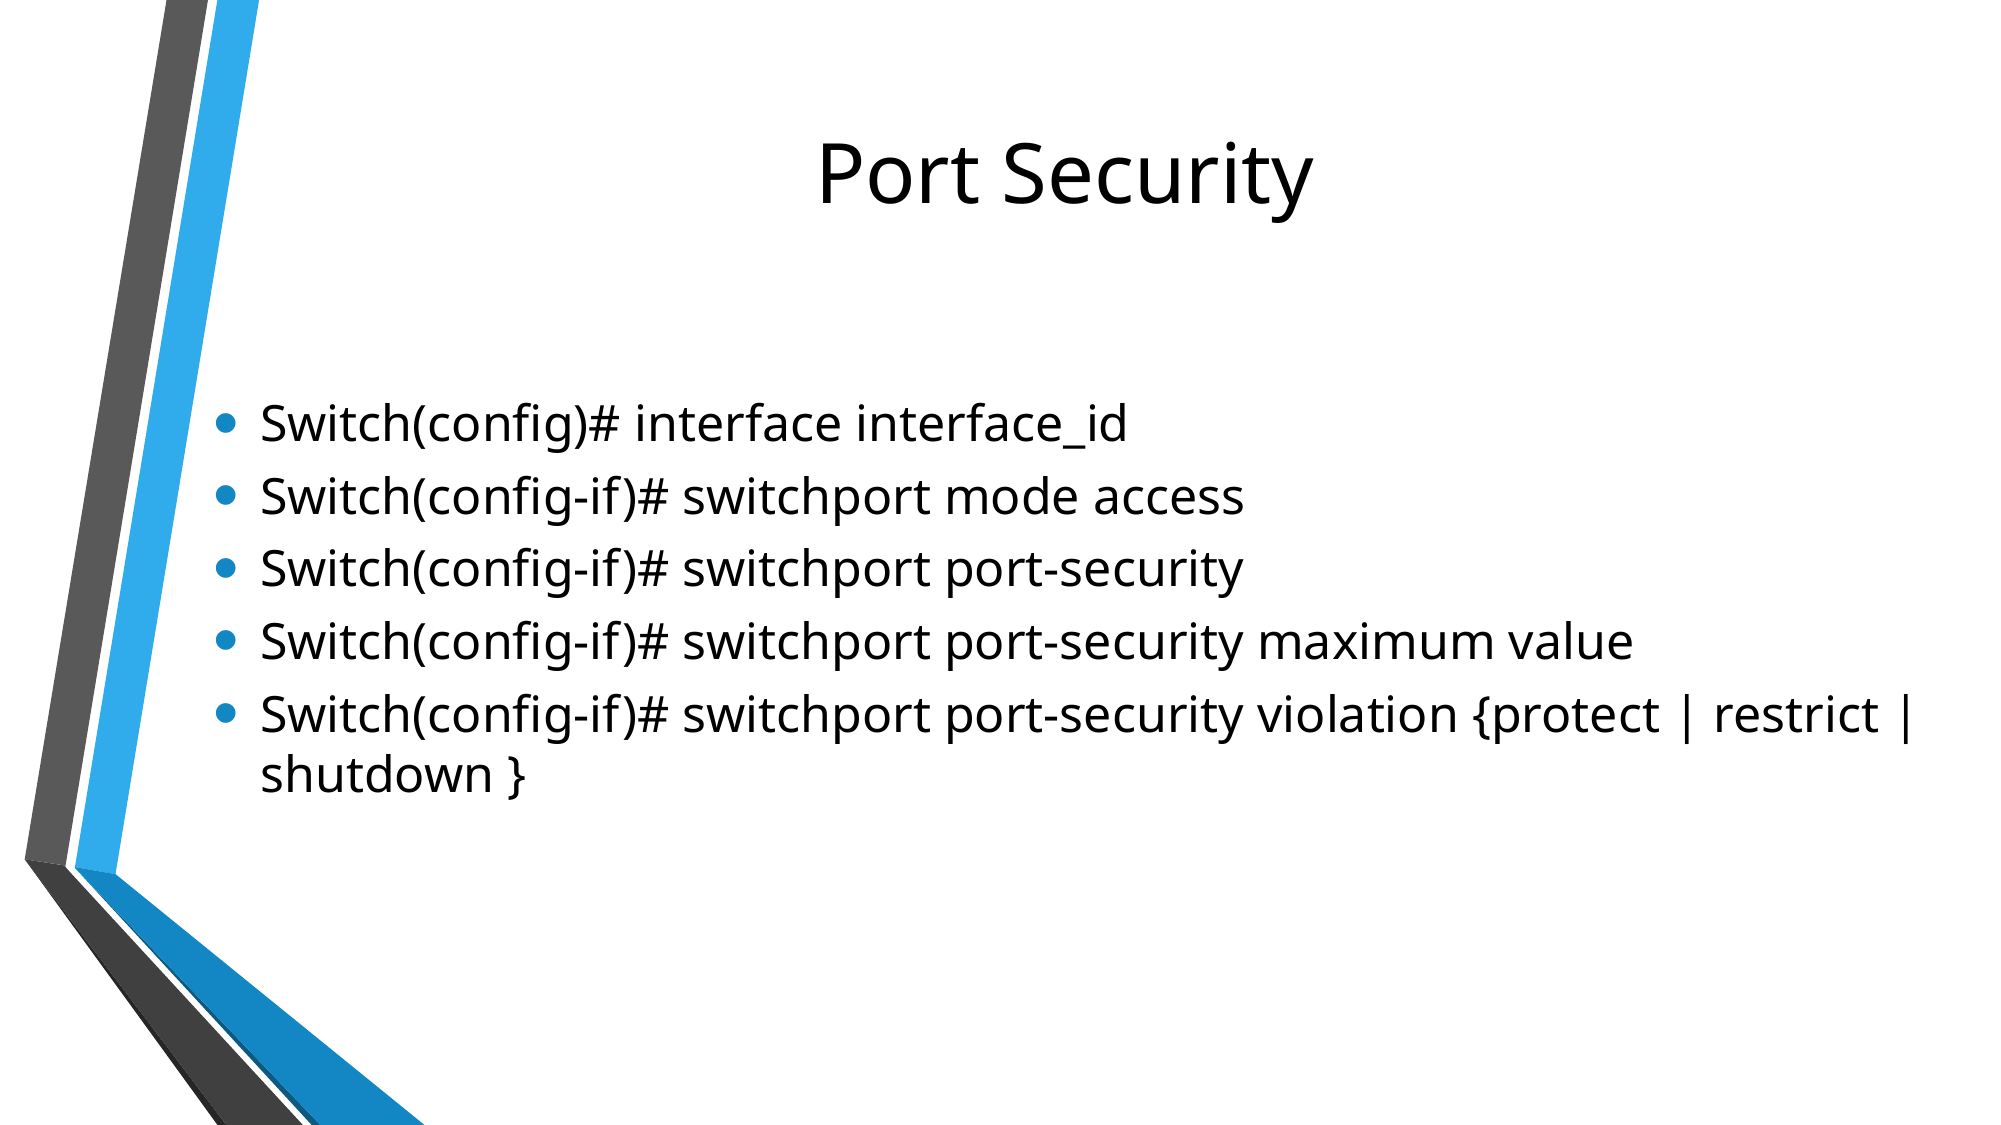

# Port Security
Switch(config)# interface interface_id
Switch(config-if)# switchport mode access
Switch(config-if)# switchport port-security
Switch(config-if)# switchport port-security maximum value
Switch(config-if)# switchport port-security violation {protect | restrict | shutdown }